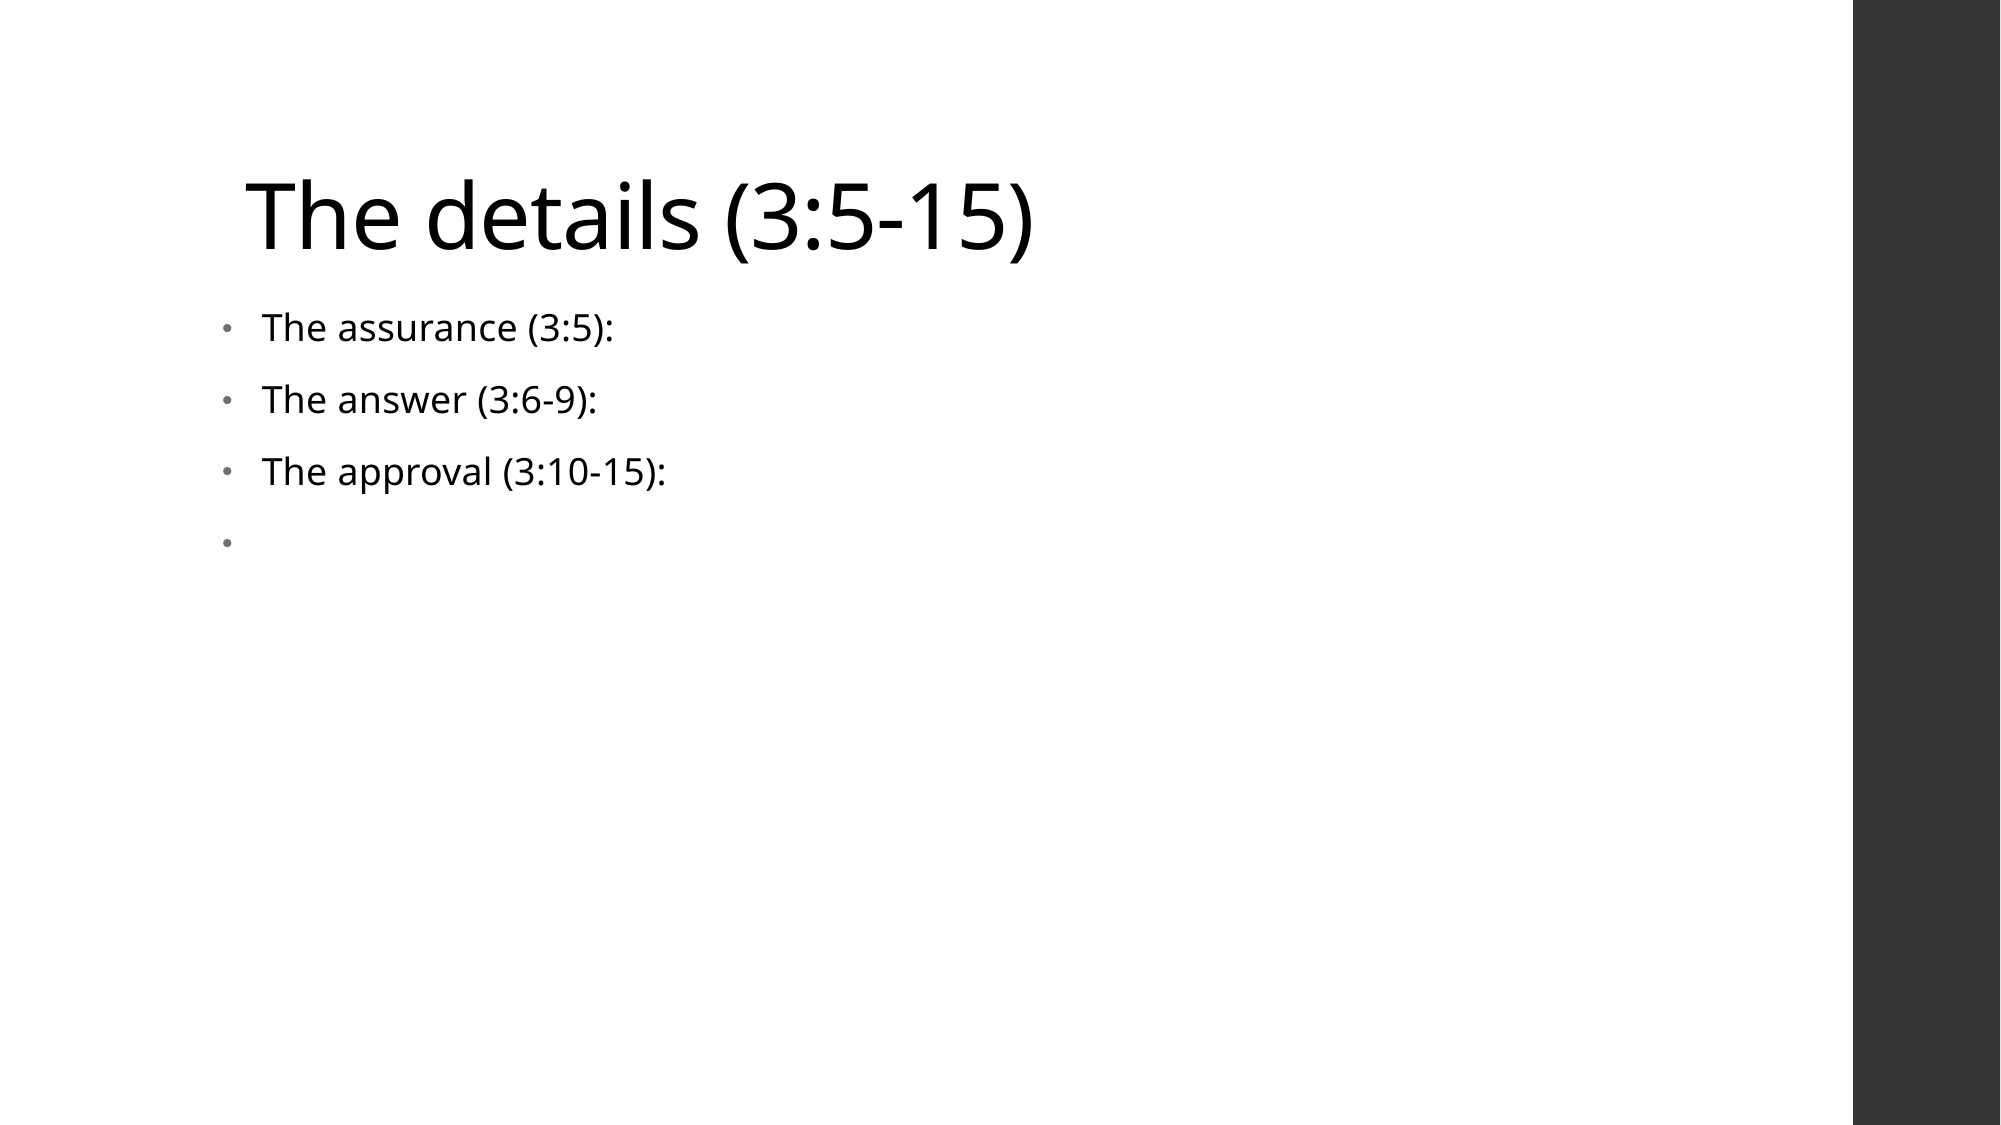

# The details (3:5-15)
 The assurance (3:5):
 The answer (3:6-9):
 The approval (3:10-15):